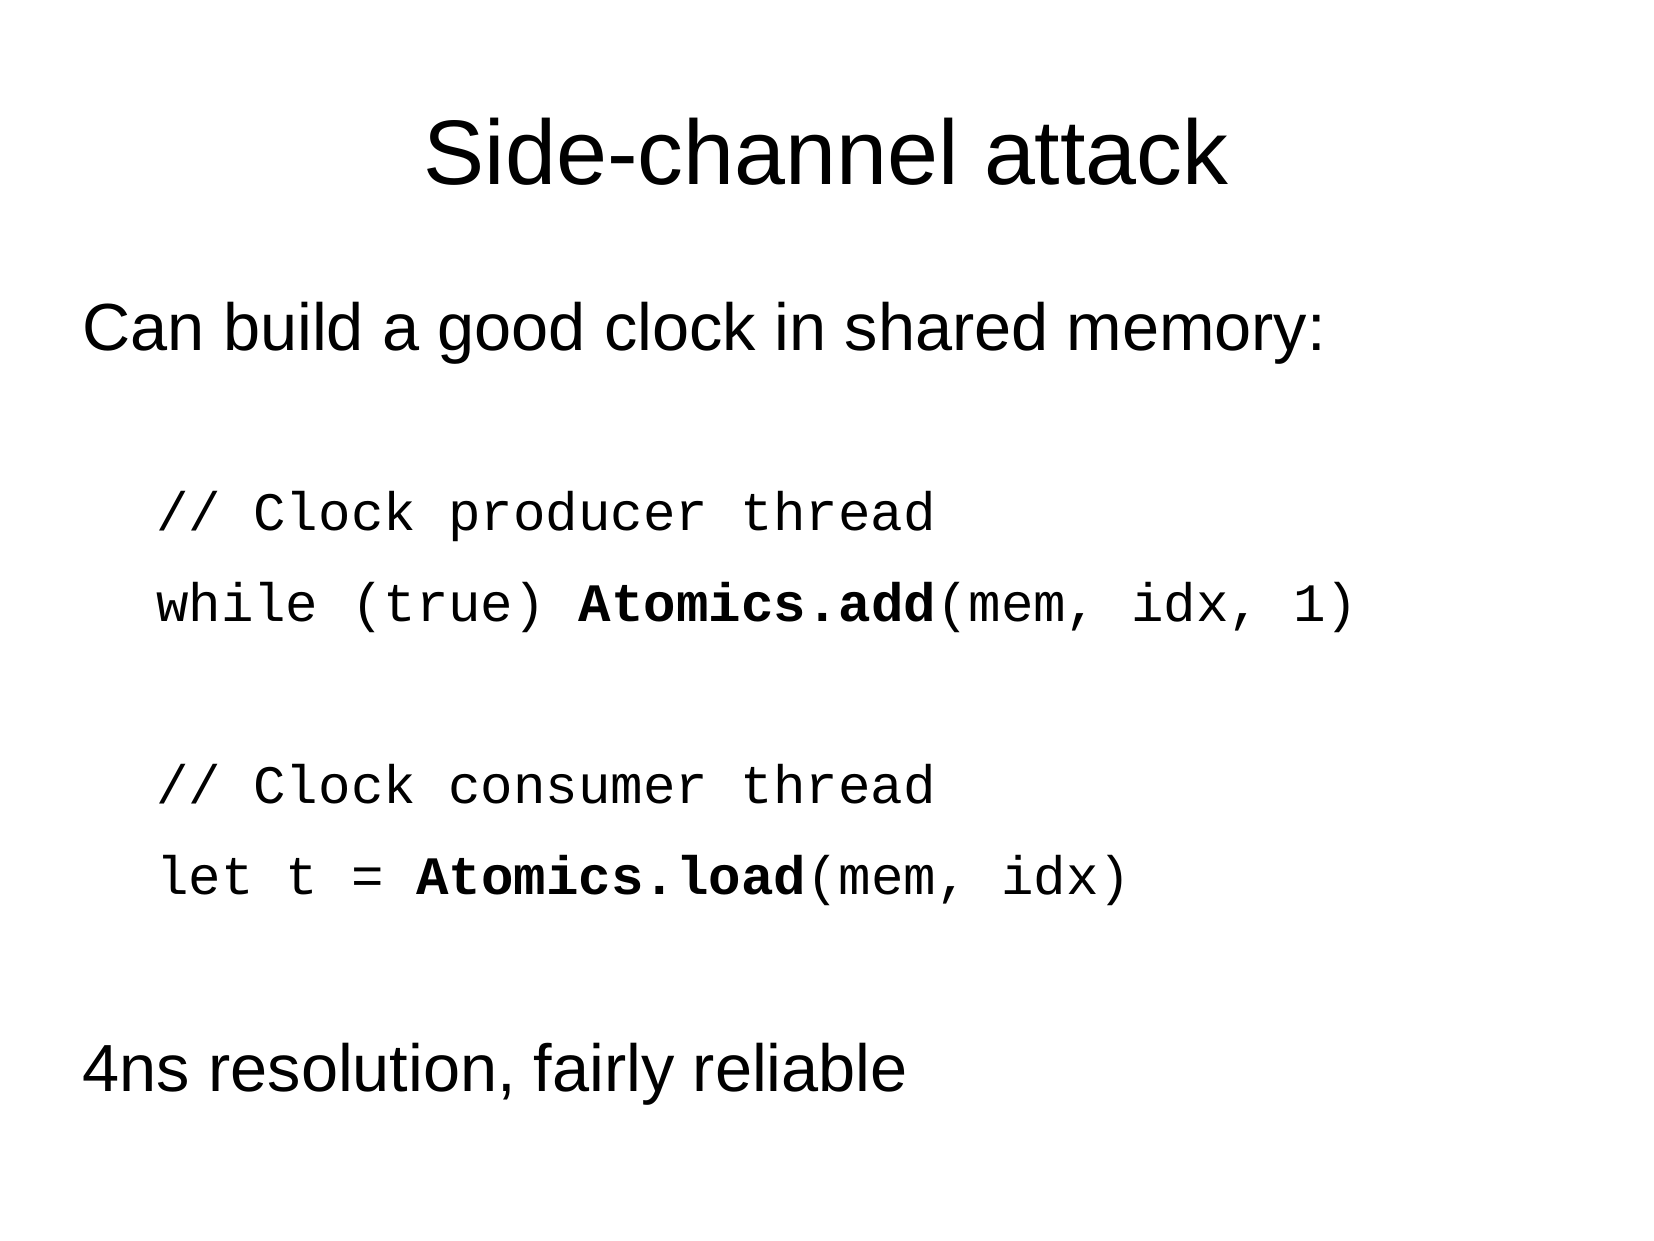

# Side-channel attack
Can build a good clock in shared memory:
// Clock producer thread
while (true) Atomics.add(mem, idx, 1)
// Clock consumer thread
let t = Atomics.load(mem, idx)
4ns resolution, fairly reliable